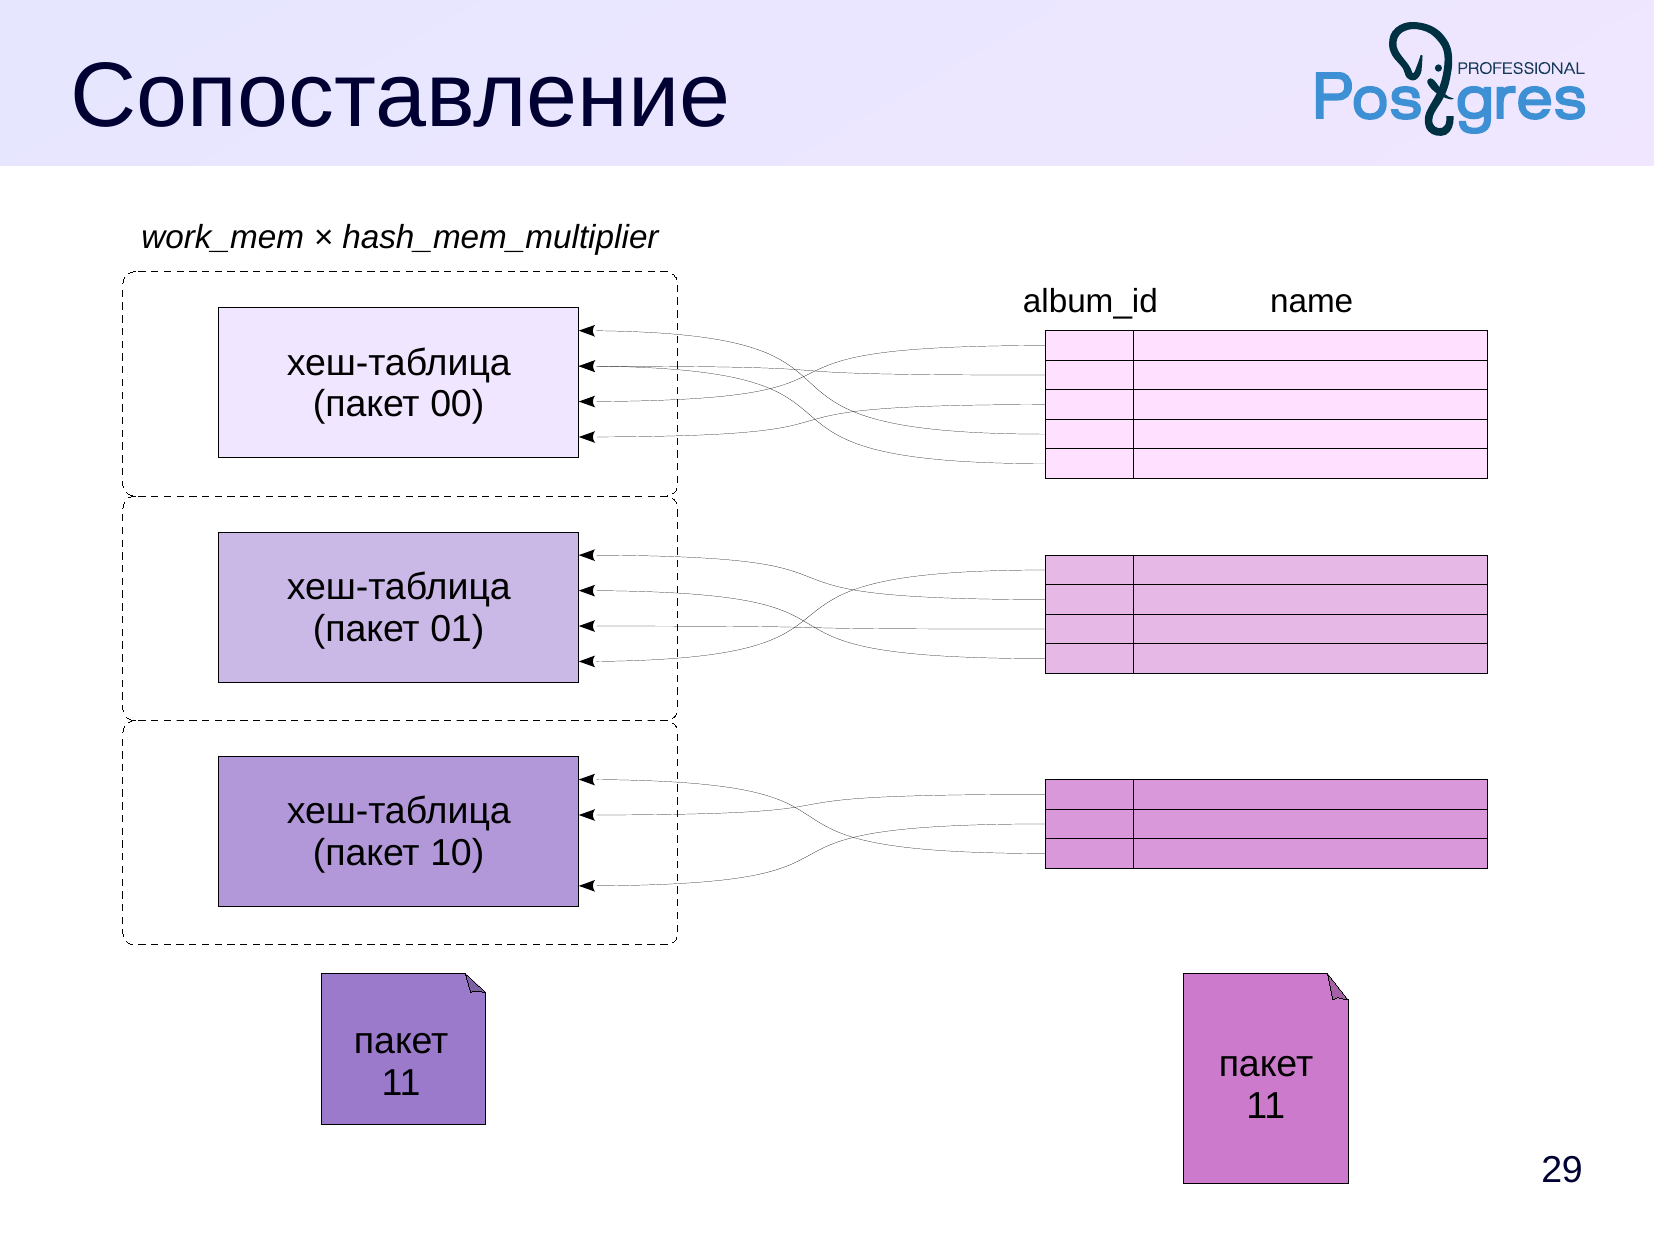

# Сопоставление
work_mem × hash_mem_multiplier
album_id
name
хеш-таблица
(пакет 00)
хеш-таблица
(пакет 01)
хеш-таблица
(пакет 10)
пакет
11
пакет
11